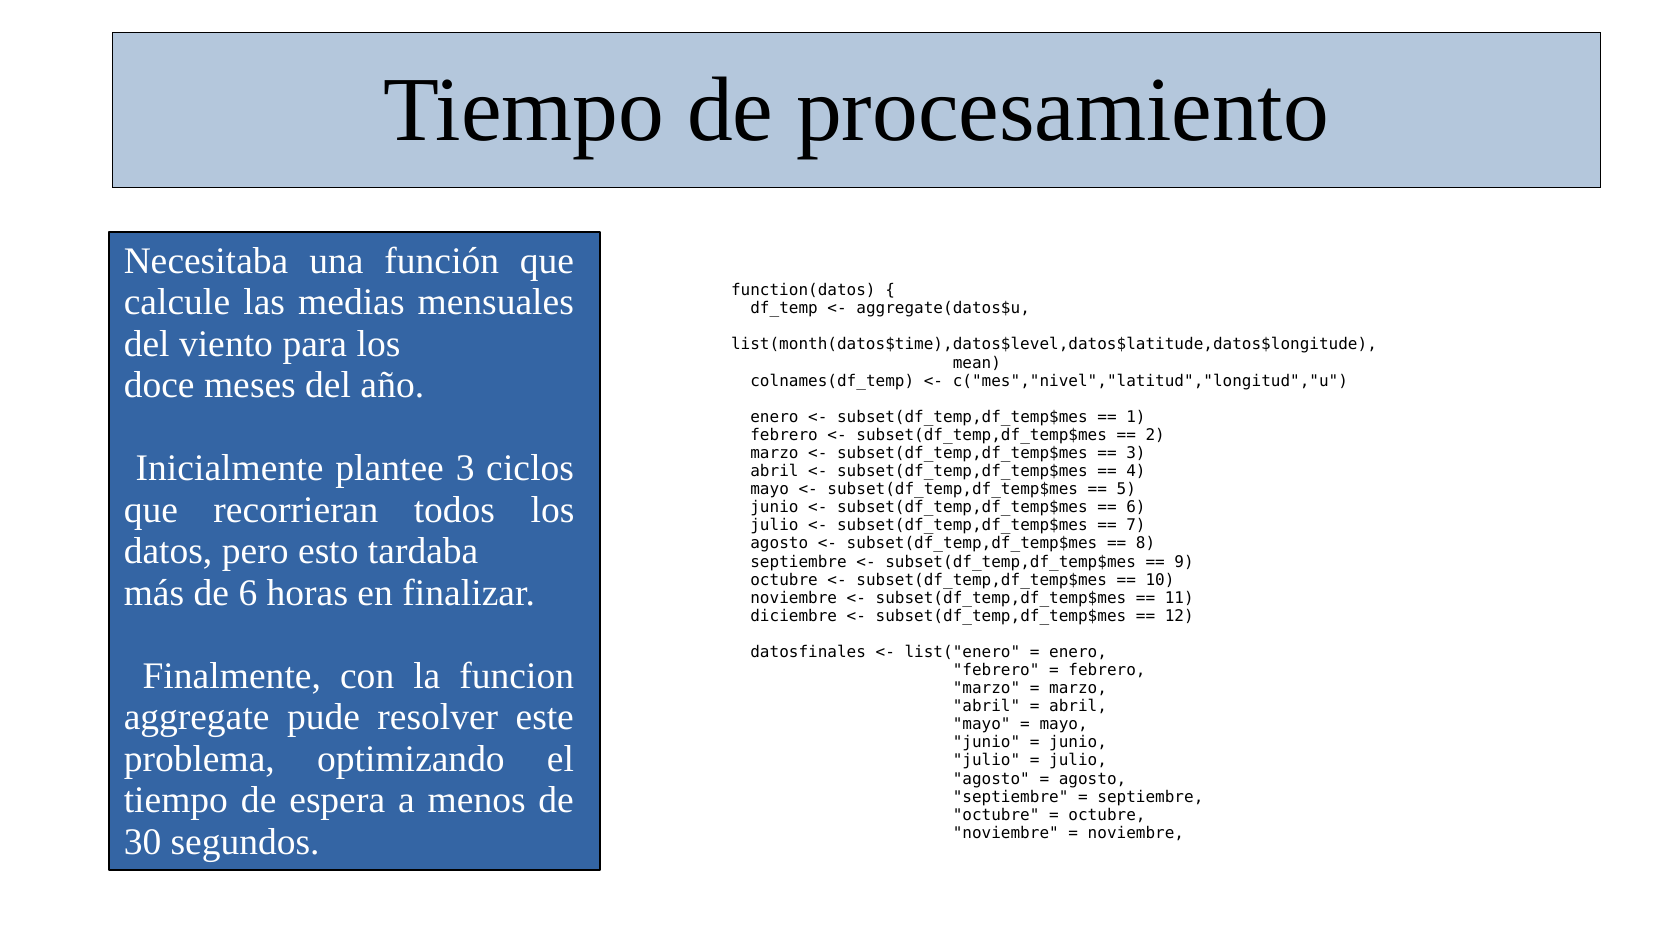

# Tiempo de procesamiento
Necesitaba una función que calcule las medias mensuales del viento para los
doce meses del año.
 Inicialmente plantee 3 ciclos que recorrieran todos los datos, pero esto tardaba
más de 6 horas en finalizar.
 Finalmente, con la funcion aggregate pude resolver este problema, optimizando el tiempo de espera a menos de 30 segundos.
12